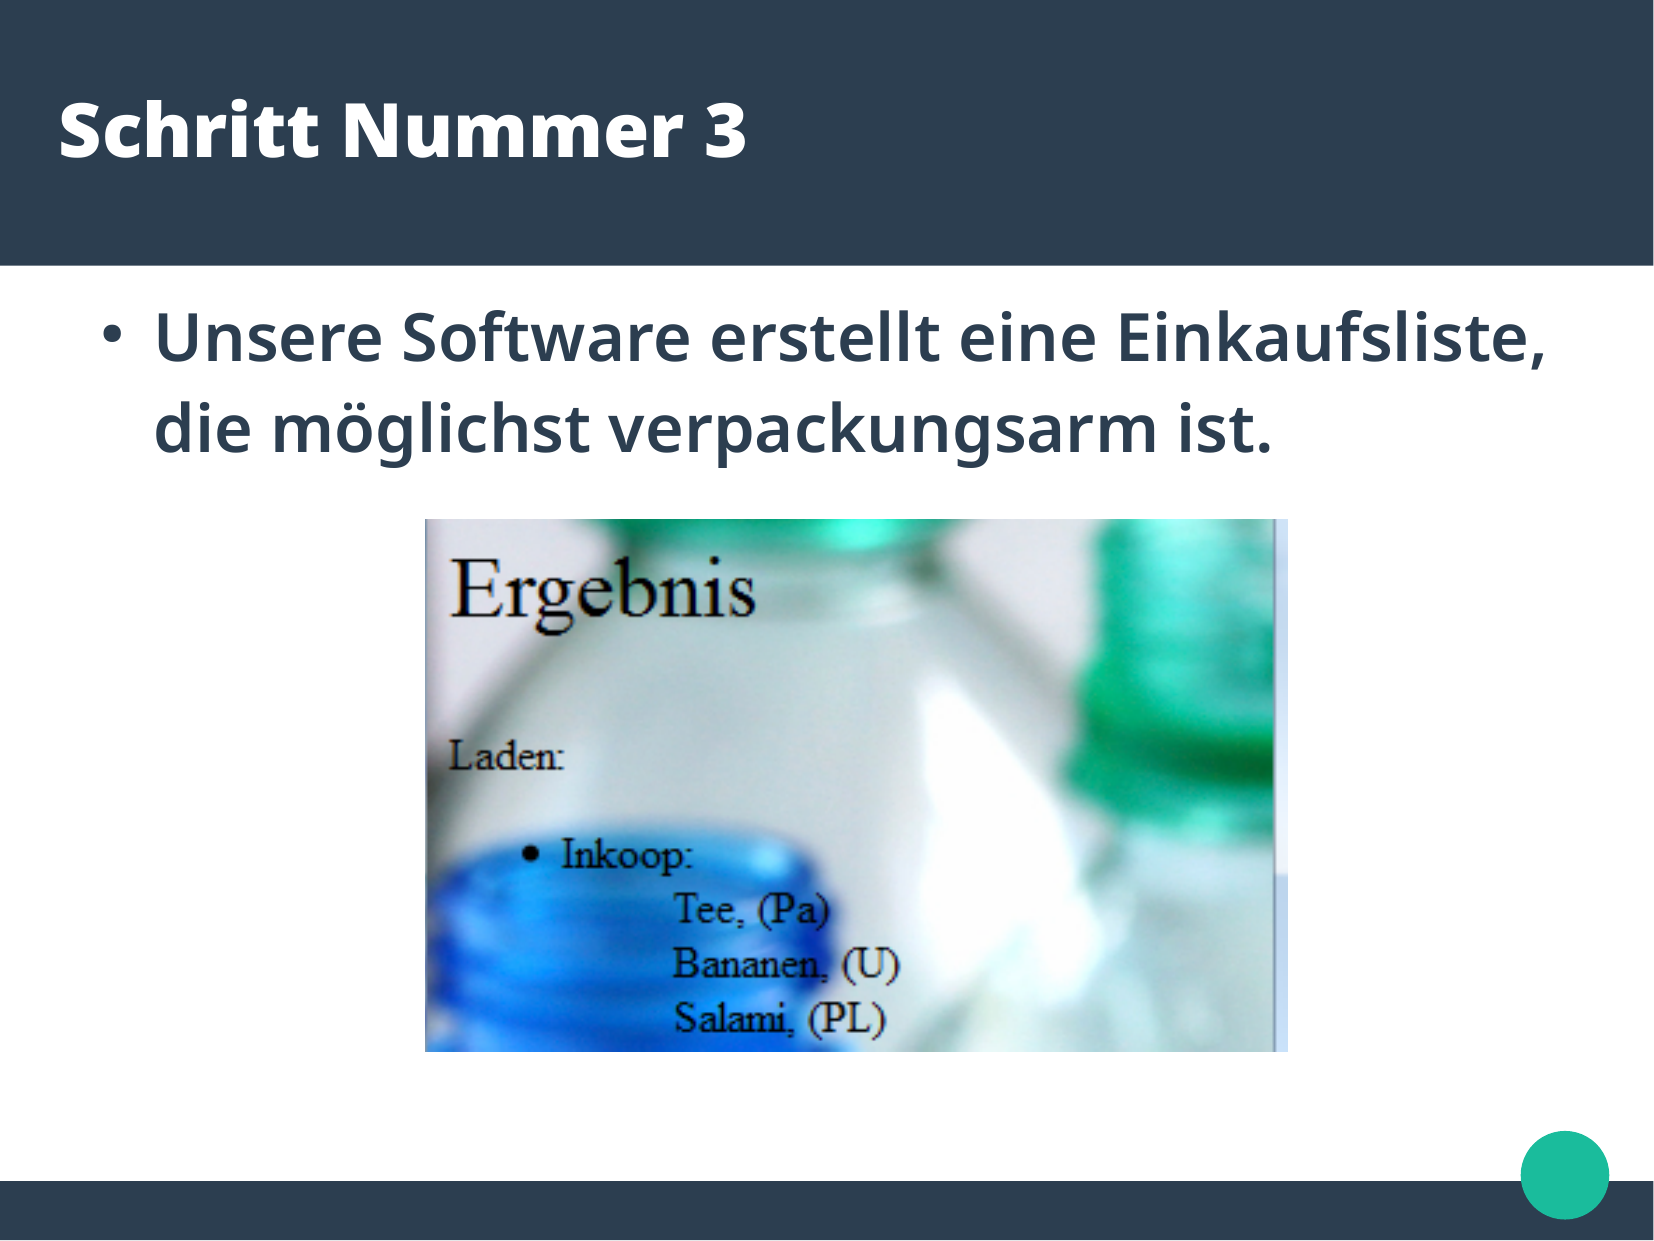

# Schritt Nummer 3
Unsere Software erstellt eine Einkaufsliste, die möglichst verpackungsarm ist.